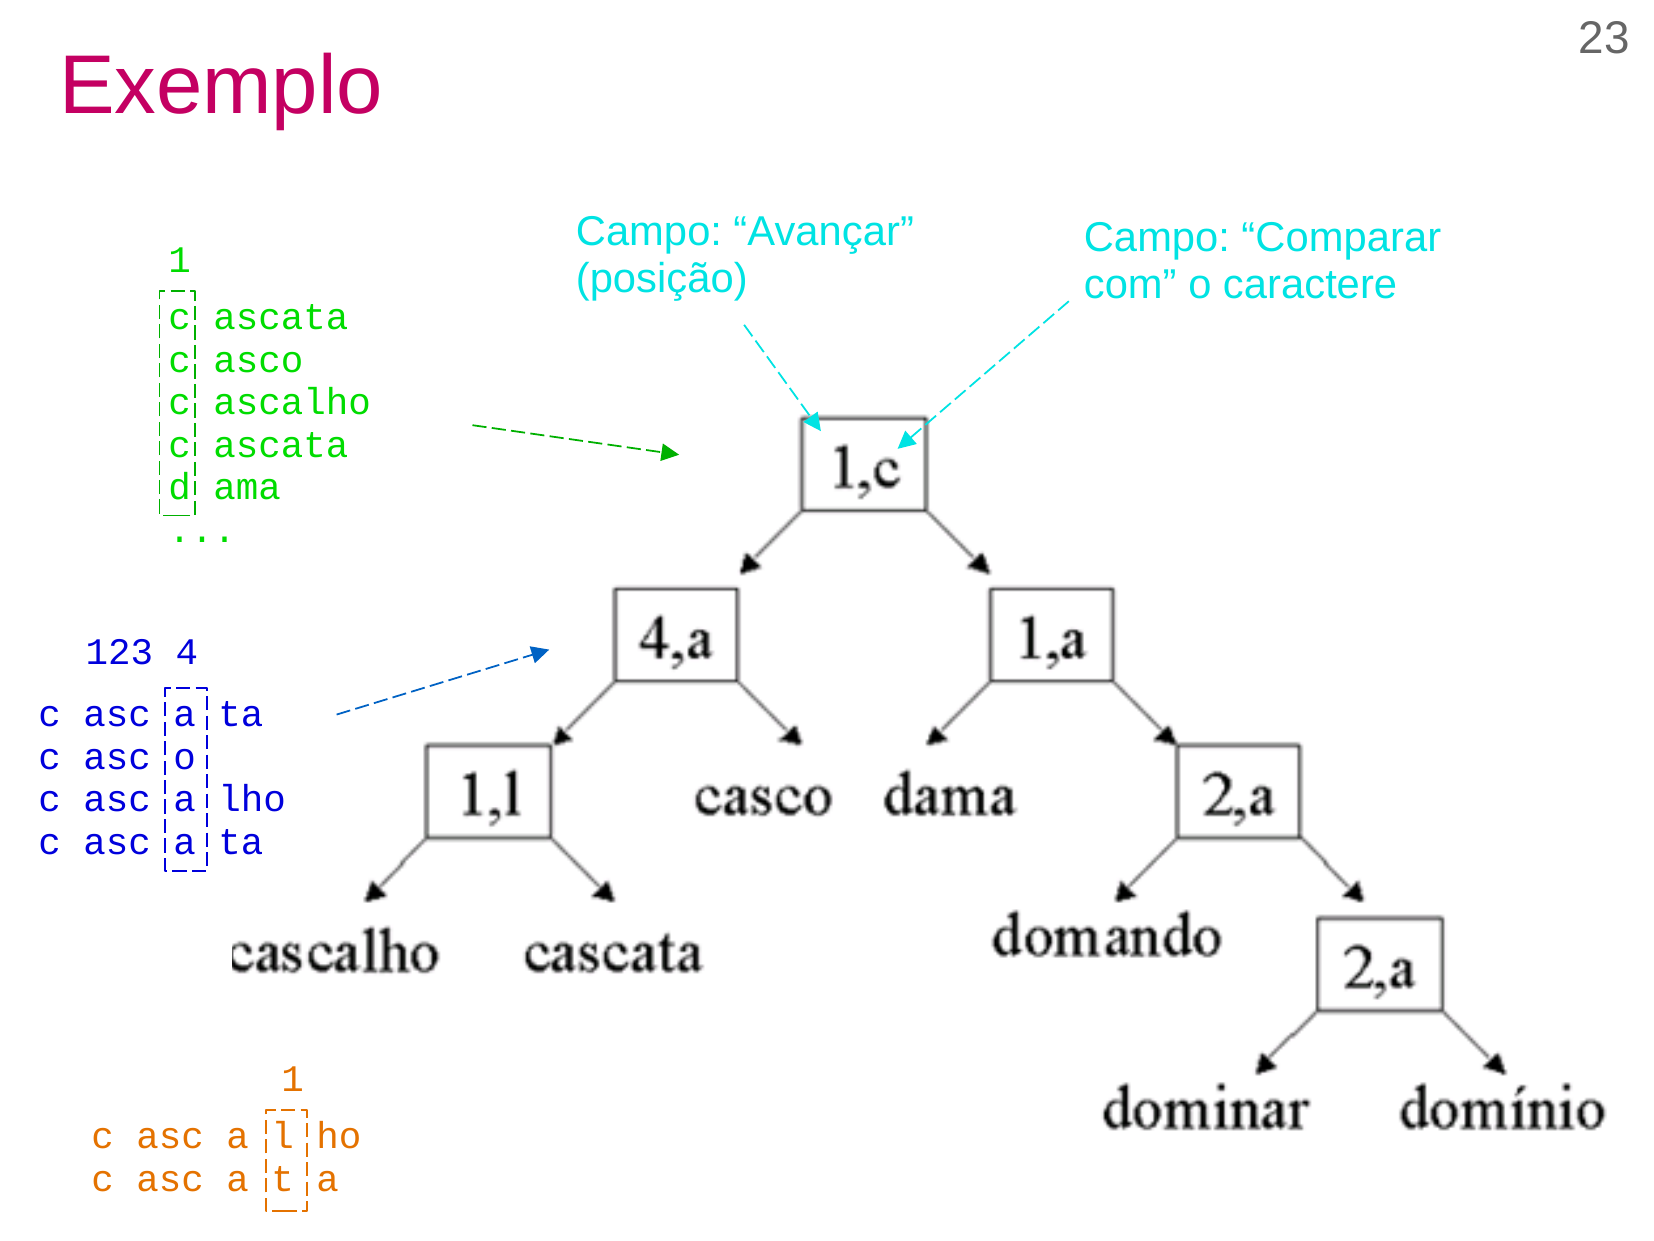

23
# Exemplo
Campo: “Avançar” (posição)
Campo: “Comparar com” o caractere
1
c ascata
c asco
c ascalho
c ascata
d ama
...
123 4
c asc a ta
c asc o
c asc a lho
c asc a ta
1
c asc a l ho
c asc a t a